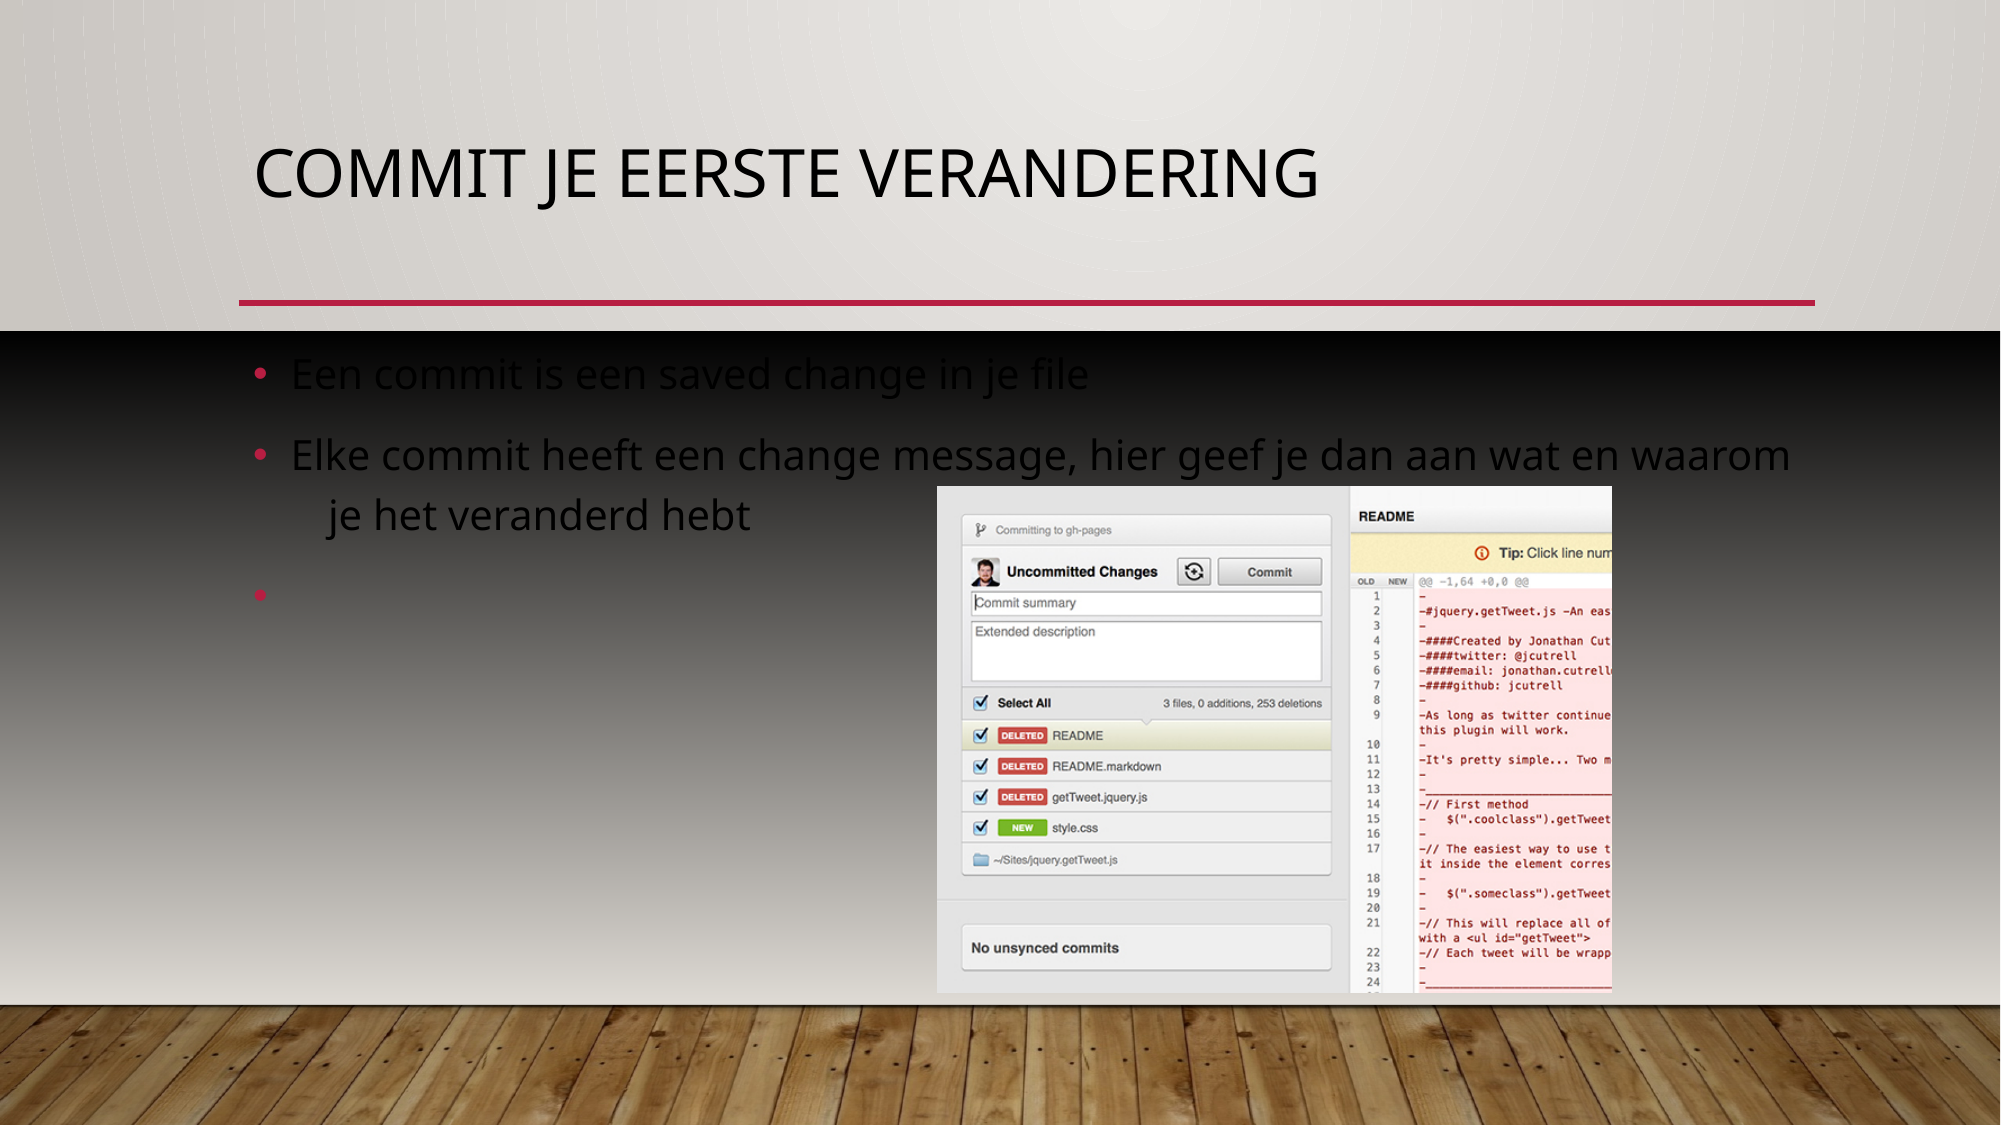

# Commit je eerste verandering
Een commit is een saved change in je file
Elke commit heeft een change message, hier geef je dan aan wat en waarom je het veranderd hebt